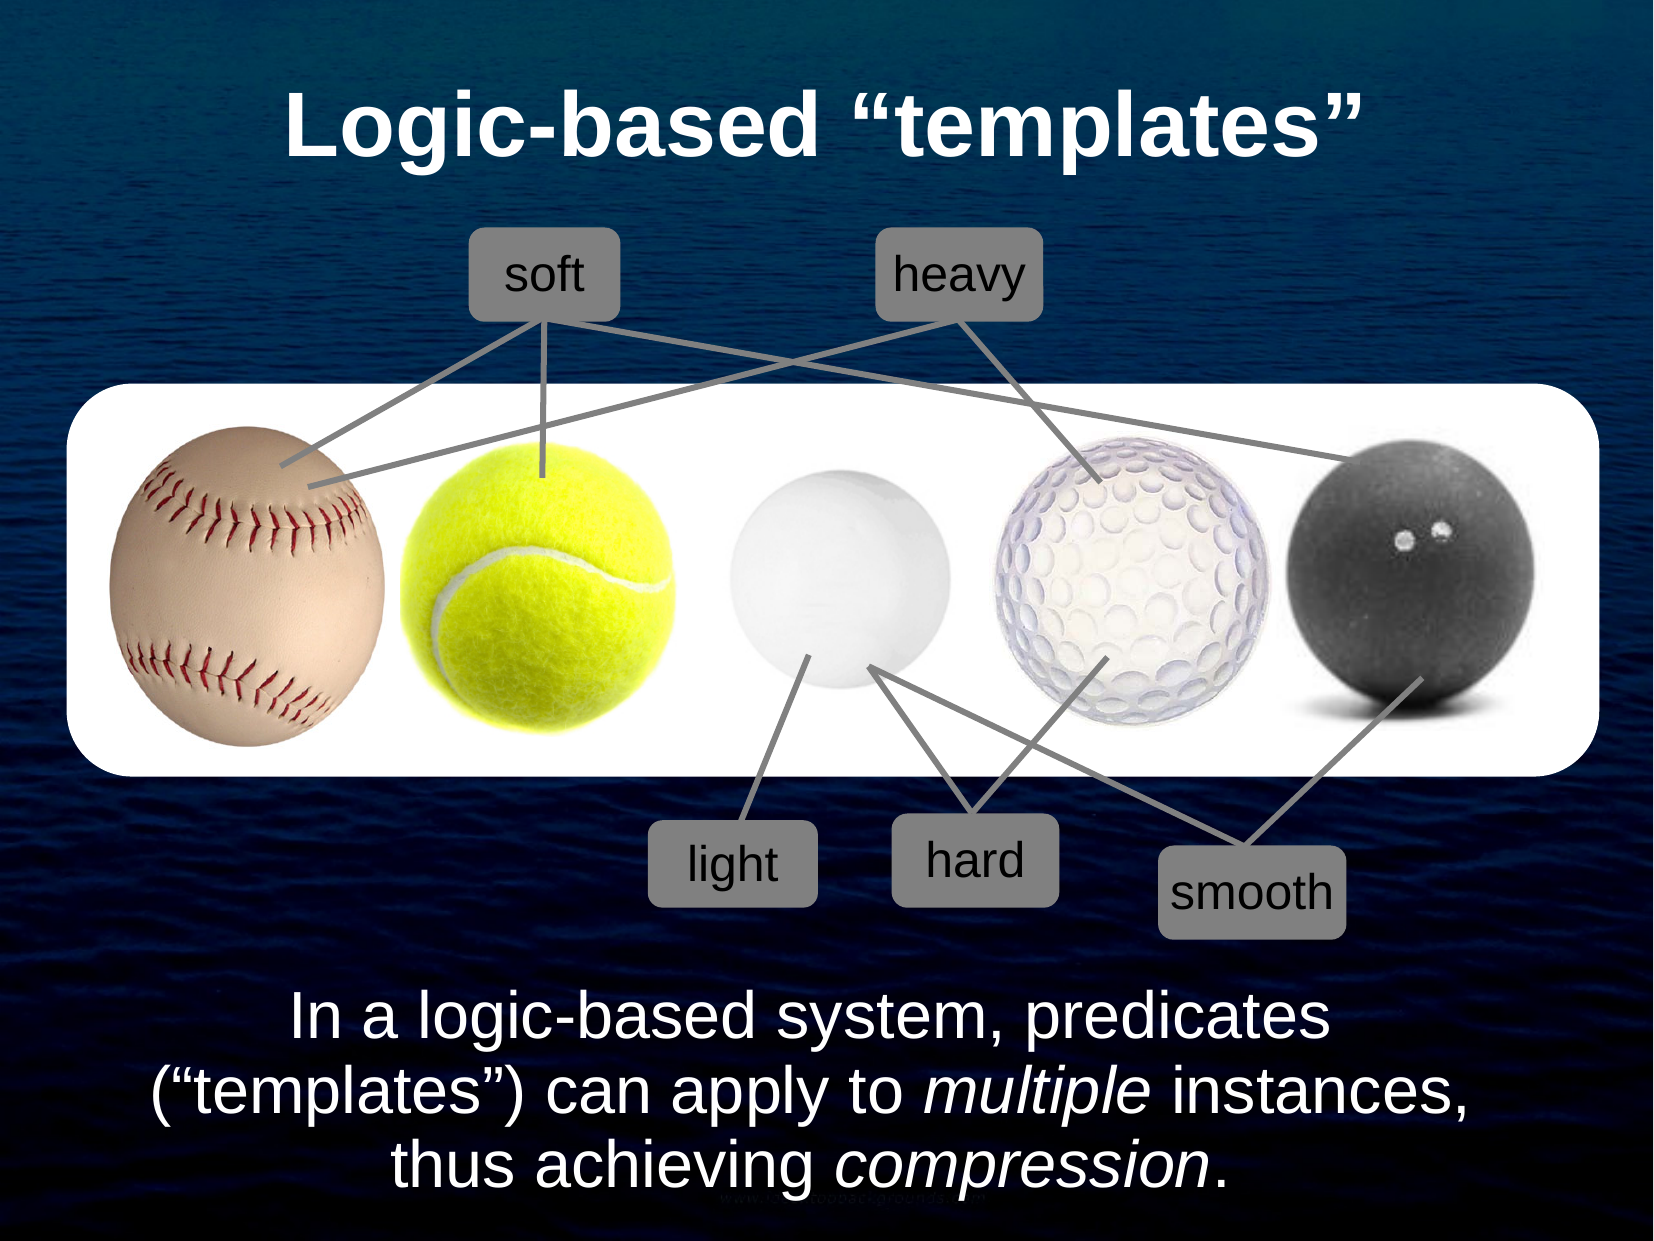

# Logic-based “templates”
heavy
soft
hard
light
smooth
In a logic-based system, predicates (“templates”) can apply to multiple instances, thus achieving compression.